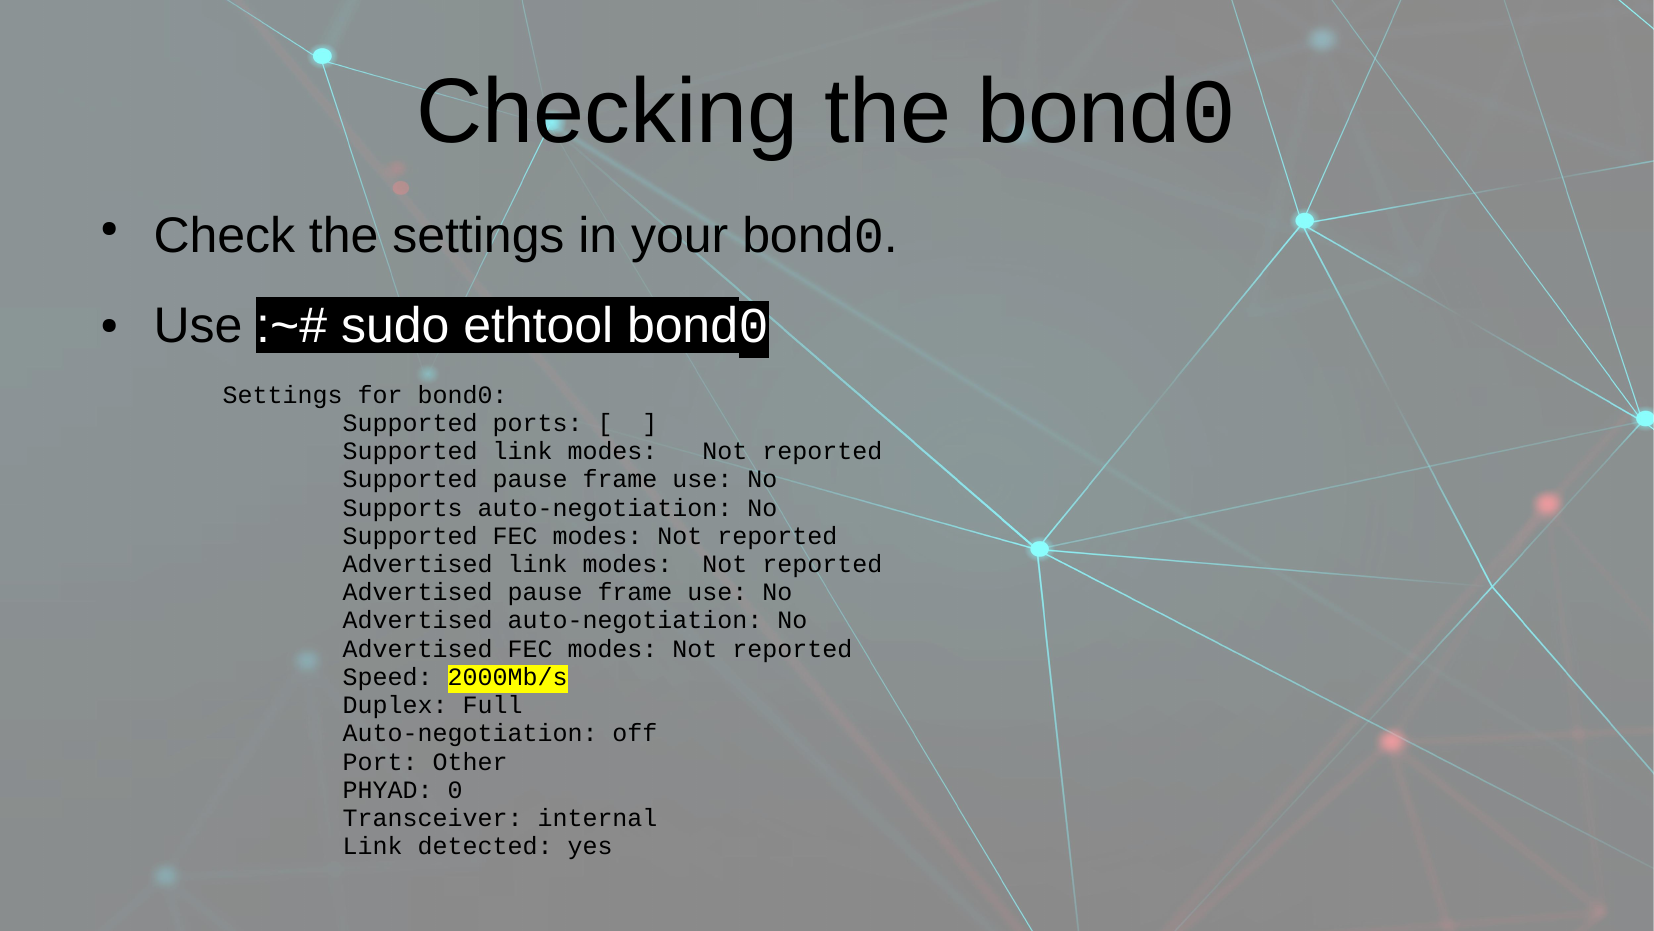

# Checking the bond0
Check the settings in your bond0.
Use :~# sudo ethtool bond0
Settings for bond0:
 Supported ports: [ ]
 Supported link modes: Not reported
 Supported pause frame use: No
 Supports auto-negotiation: No
 Supported FEC modes: Not reported
 Advertised link modes: Not reported
 Advertised pause frame use: No
 Advertised auto-negotiation: No
 Advertised FEC modes: Not reported
 Speed: 2000Mb/s
 Duplex: Full
 Auto-negotiation: off
 Port: Other
 PHYAD: 0
 Transceiver: internal
 Link detected: yes